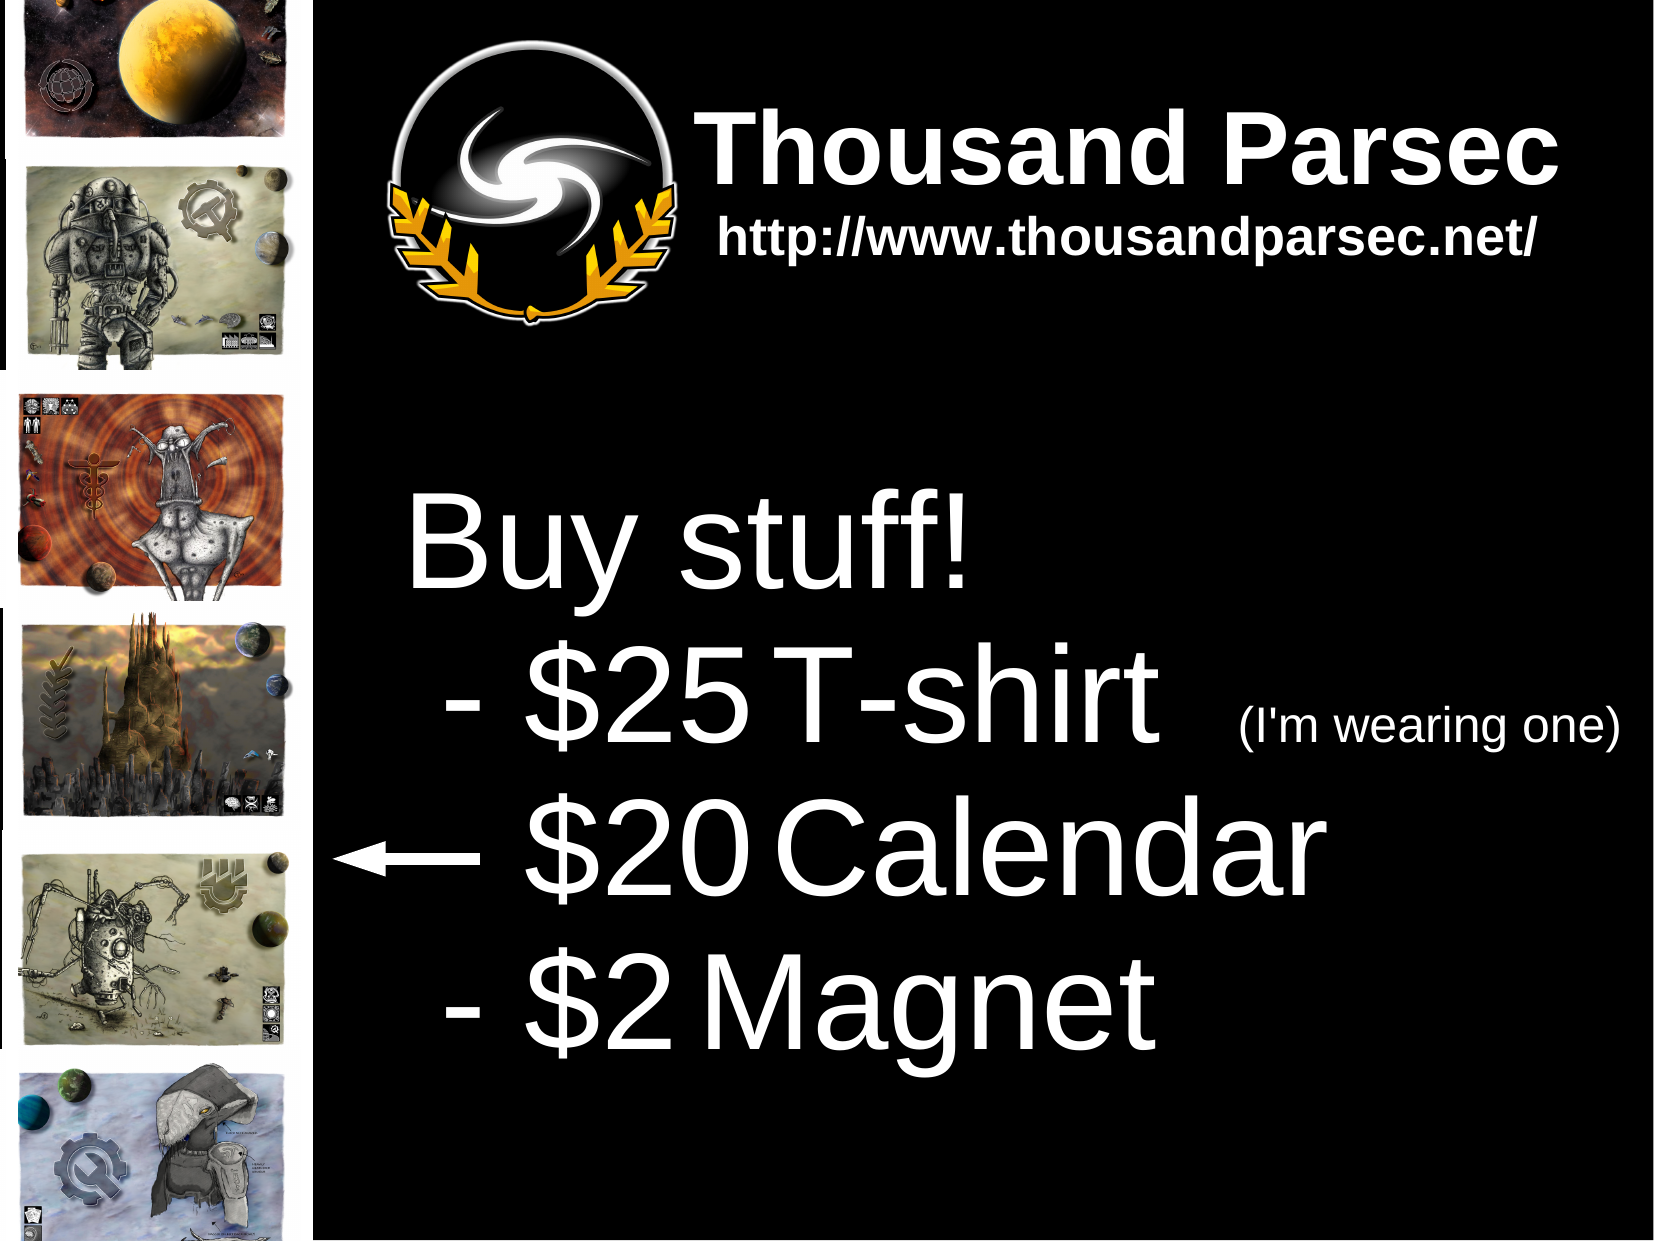

Thousand Parsec
http://www.thousandparsec.net/
Buy stuff!
 - $25	T-shirt (I'm wearing one)
 - $20	Calendar
 - $2	Magnet